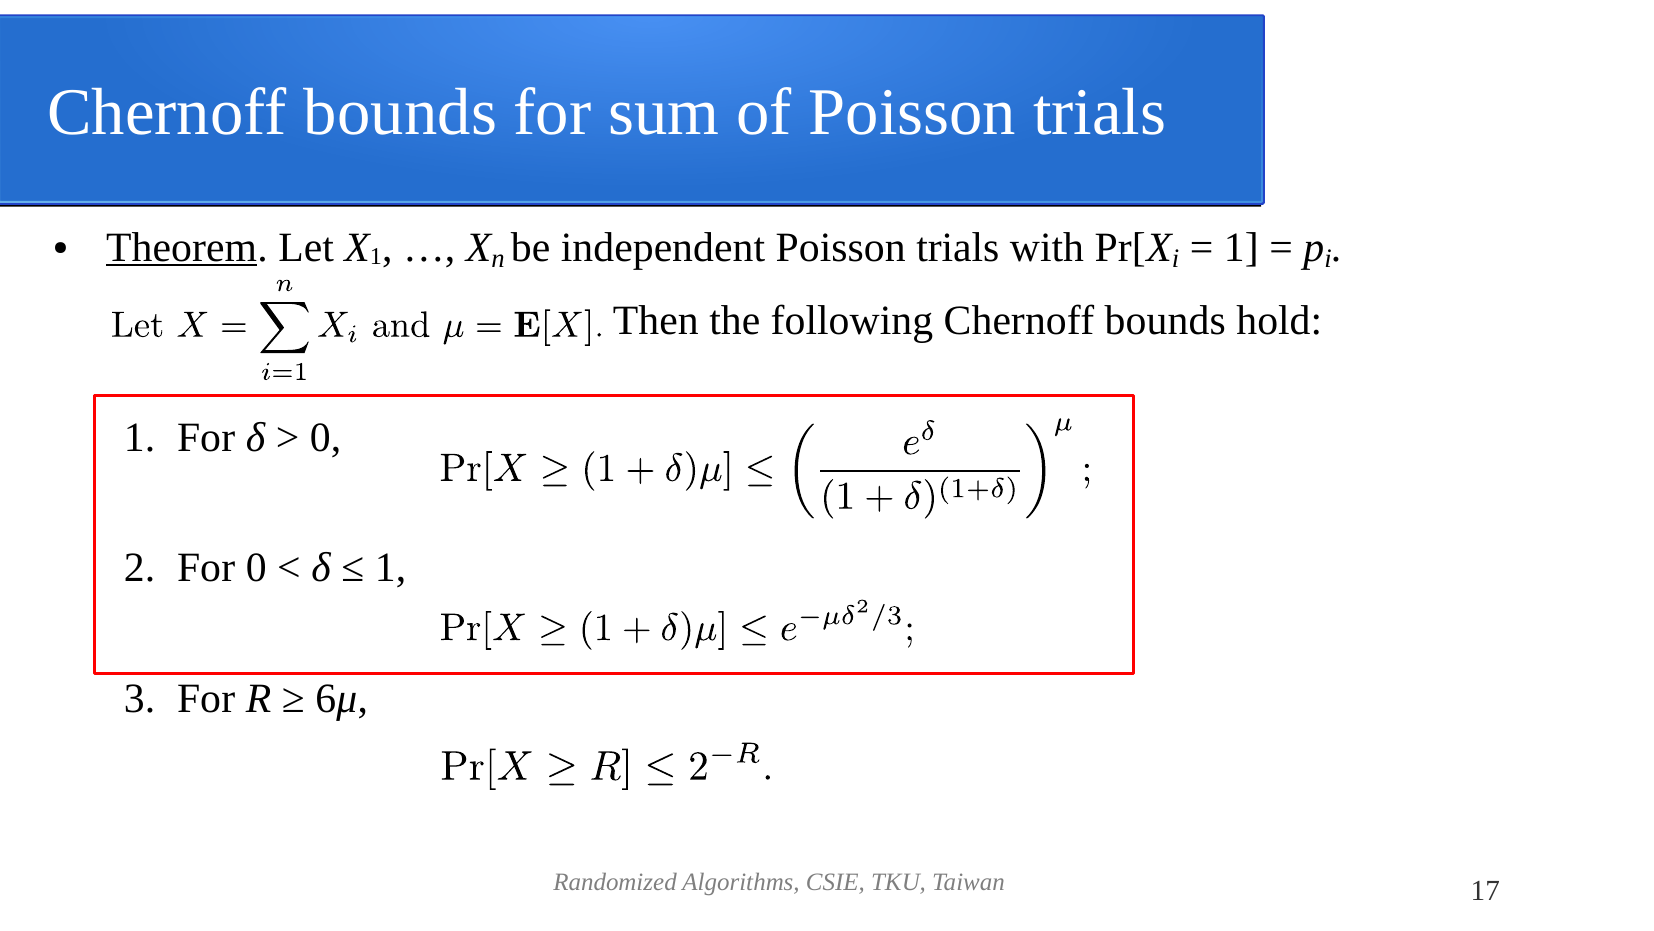

# Chernoff bounds for sum of Poisson trials
Theorem. Let X1, …, Xn be independent Poisson trials with Pr[Xi = 1] = pi.
 Then the following Chernoff bounds hold:
For δ > 0,
For 0 < δ ≤ 1,
For R ≥ 6μ,
Randomized Algorithms, CSIE, TKU, Taiwan
17